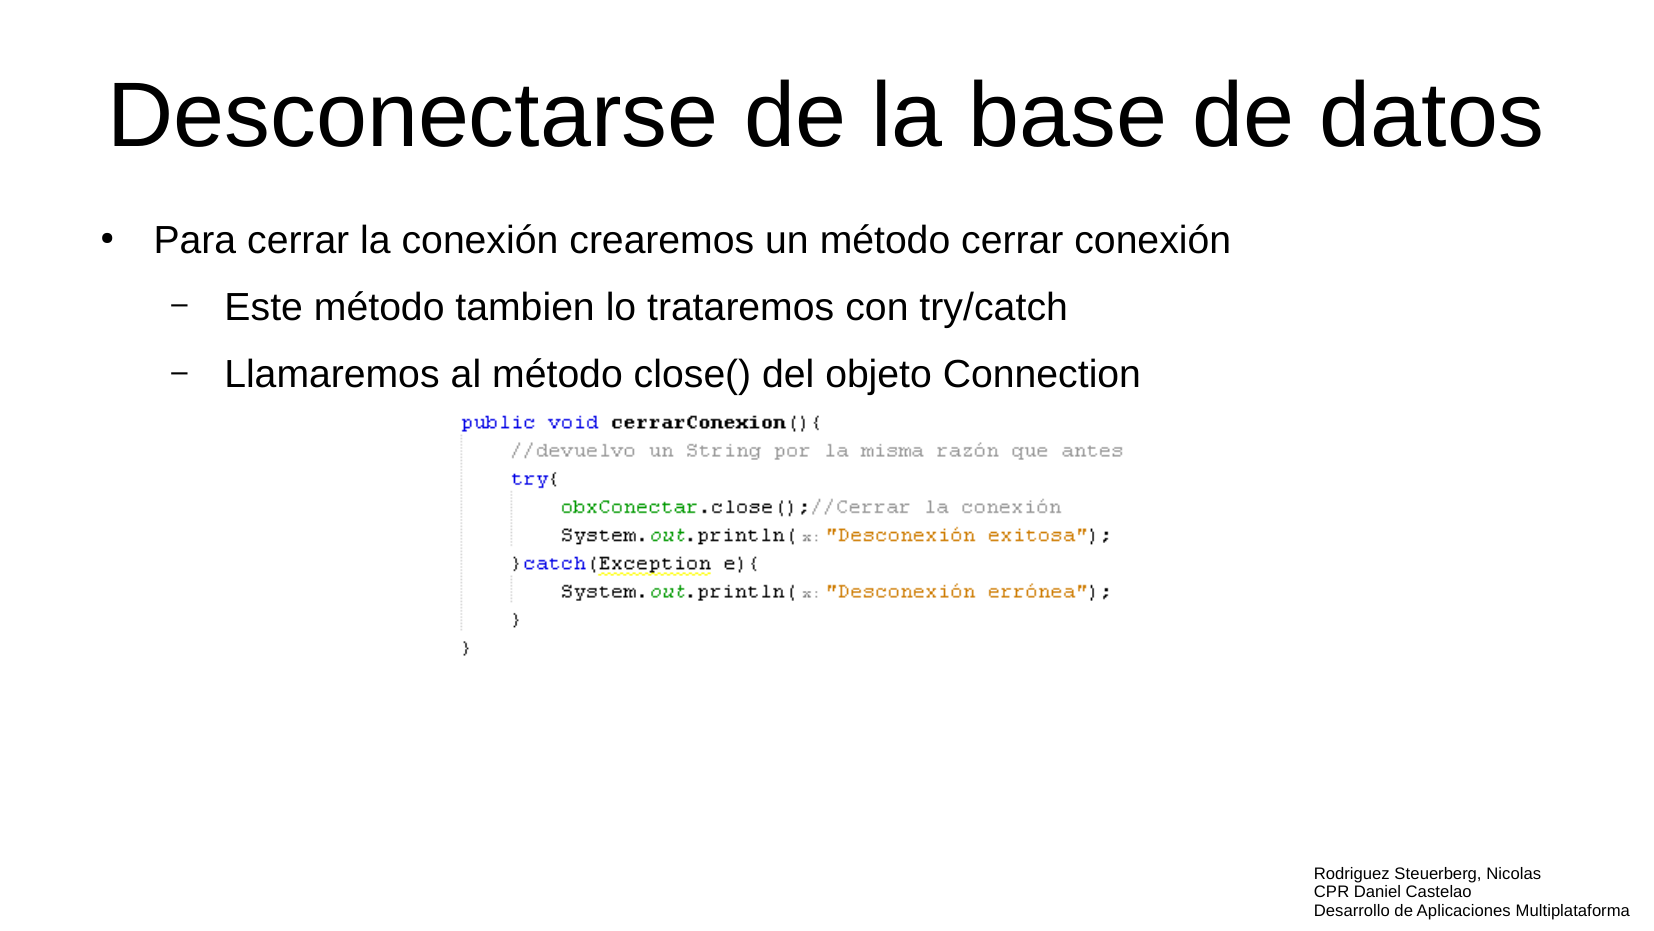

# Desconectarse de la base de datos
Para cerrar la conexión crearemos un método cerrar conexión
Este método tambien lo trataremos con try/catch
Llamaremos al método close() del objeto Connection
Rodriguez Steuerberg, Nicolas
CPR Daniel Castelao
Desarrollo de Aplicaciones Multiplataforma